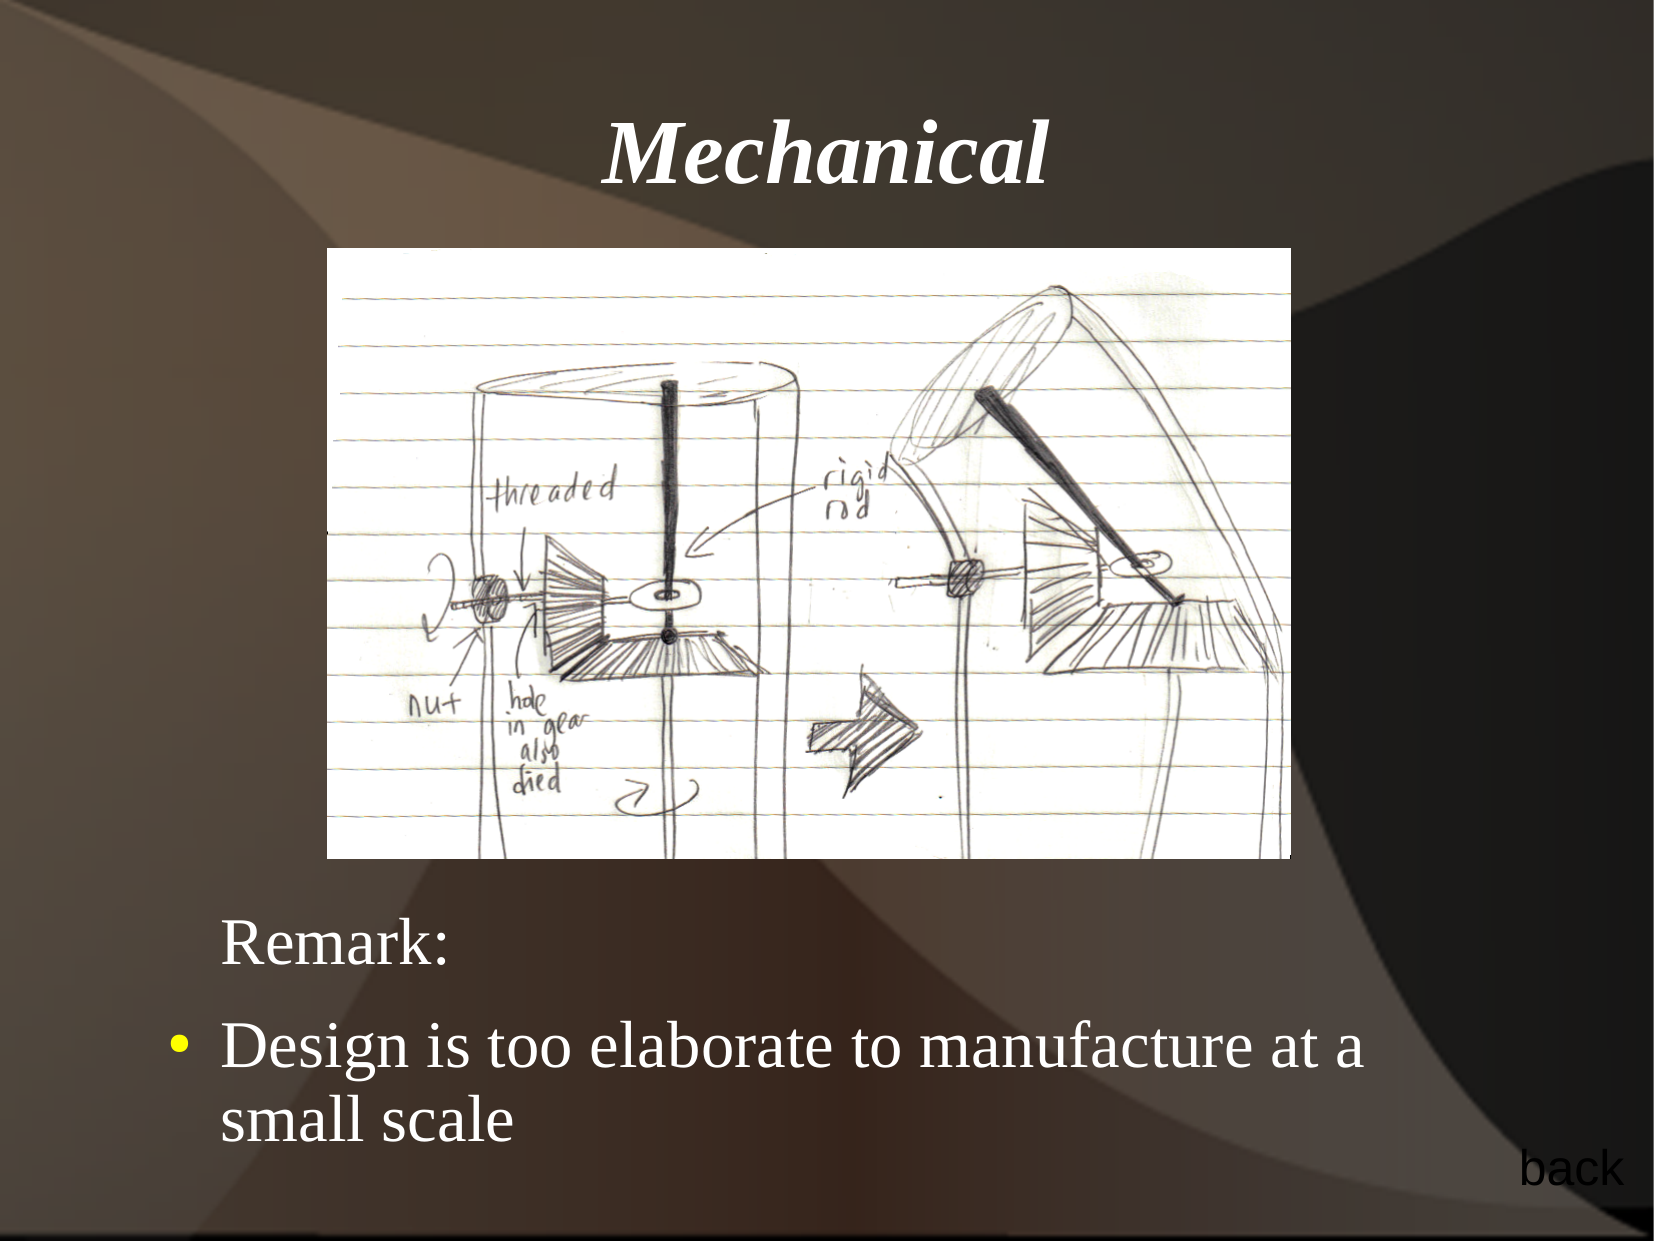

# Mechanical
Remark:
Design is too elaborate to manufacture at a small scale
back